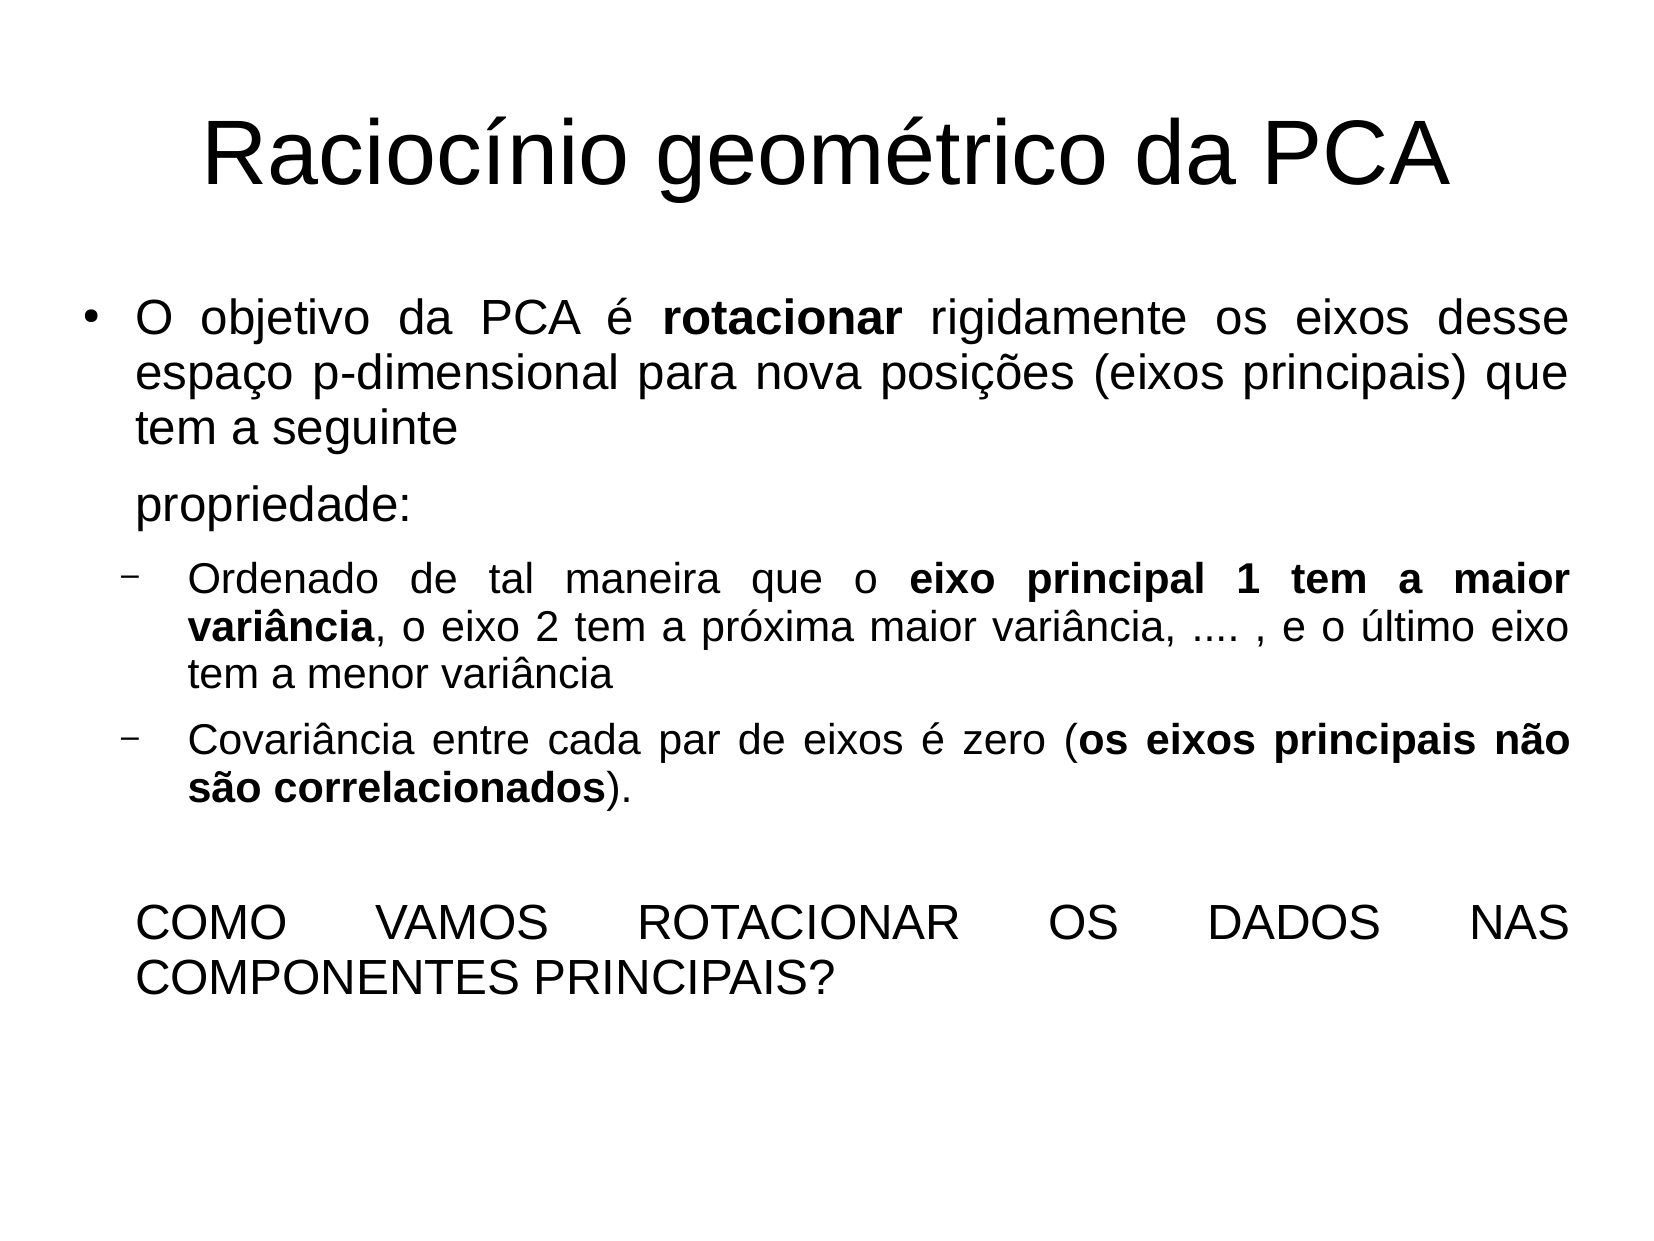

# Raciocínio geométrico da PCA
O objetivo da PCA é rotacionar rigidamente os eixos desse espaço p-dimensional para nova posições (eixos principais) que tem a seguinte
propriedade:
Ordenado de tal maneira que o eixo principal 1 tem a maior variância, o eixo 2 tem a próxima maior variância, .... , e o último eixo tem a menor variância
Covariância entre cada par de eixos é zero (os eixos principais não são correlacionados).
COMO VAMOS ROTACIONAR OS DADOS NAS COMPONENTES PRINCIPAIS?